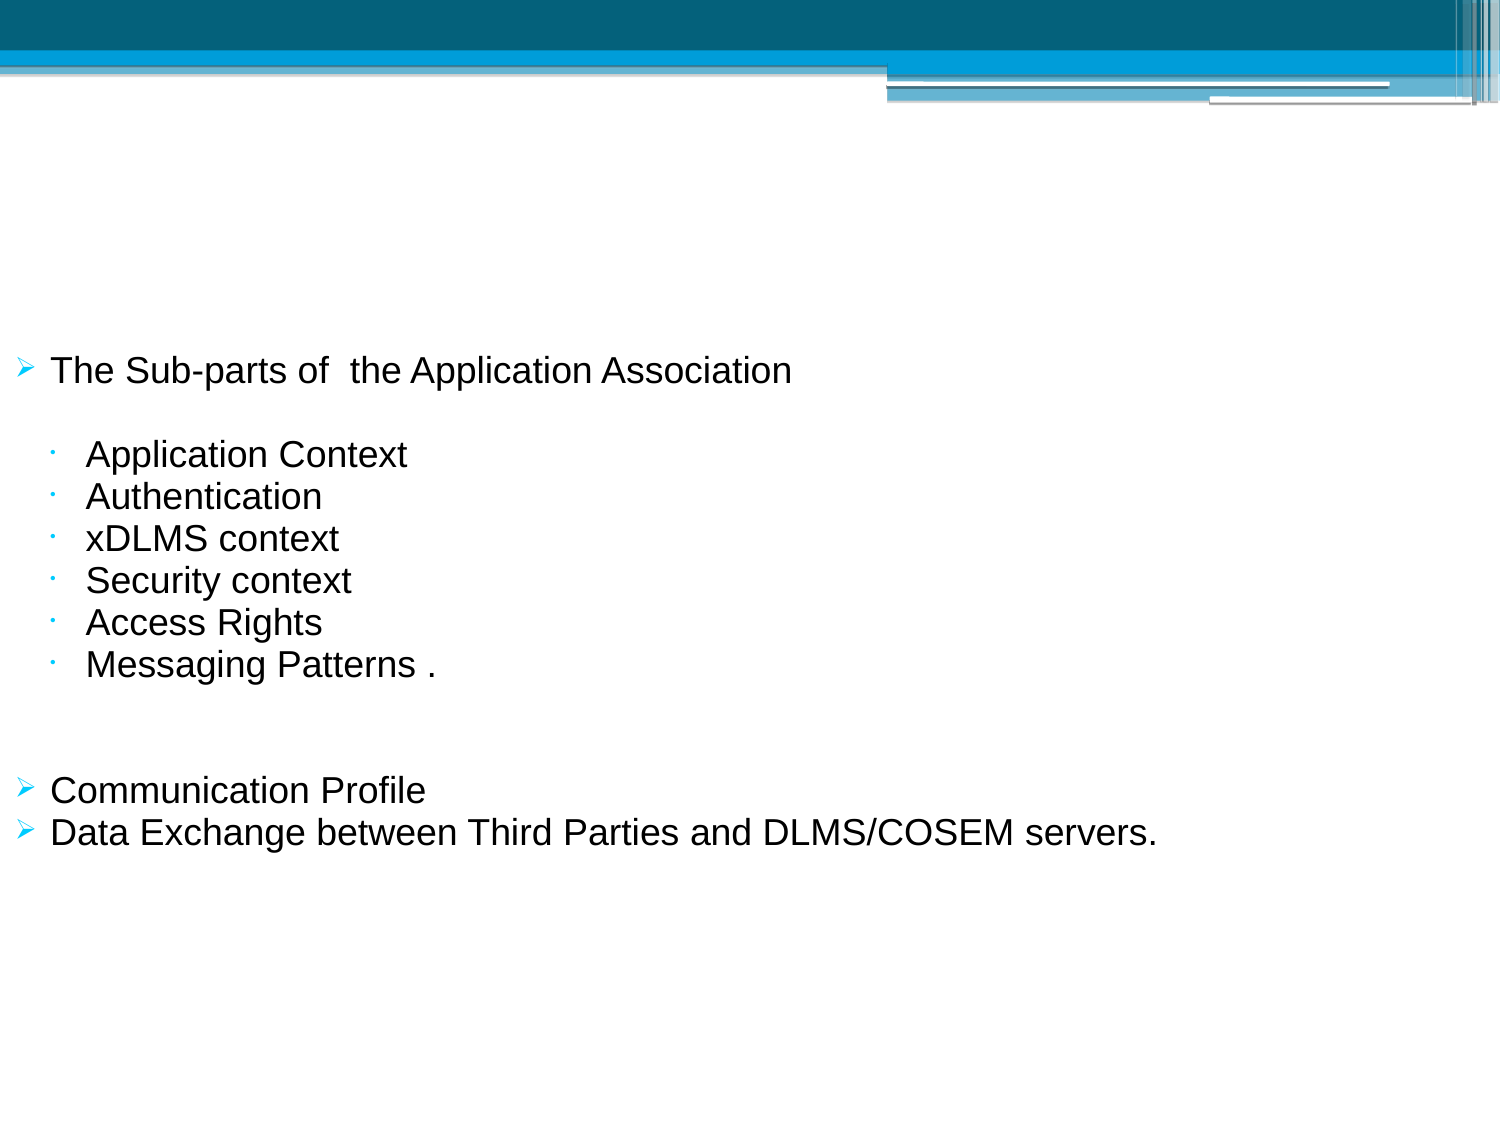

The Sub-parts of the Application Association
Application Context
Authentication
xDLMS context
Security context
Access Rights
Messaging Patterns .
Communication Profile
Data Exchange between Third Parties and DLMS/COSEM servers.